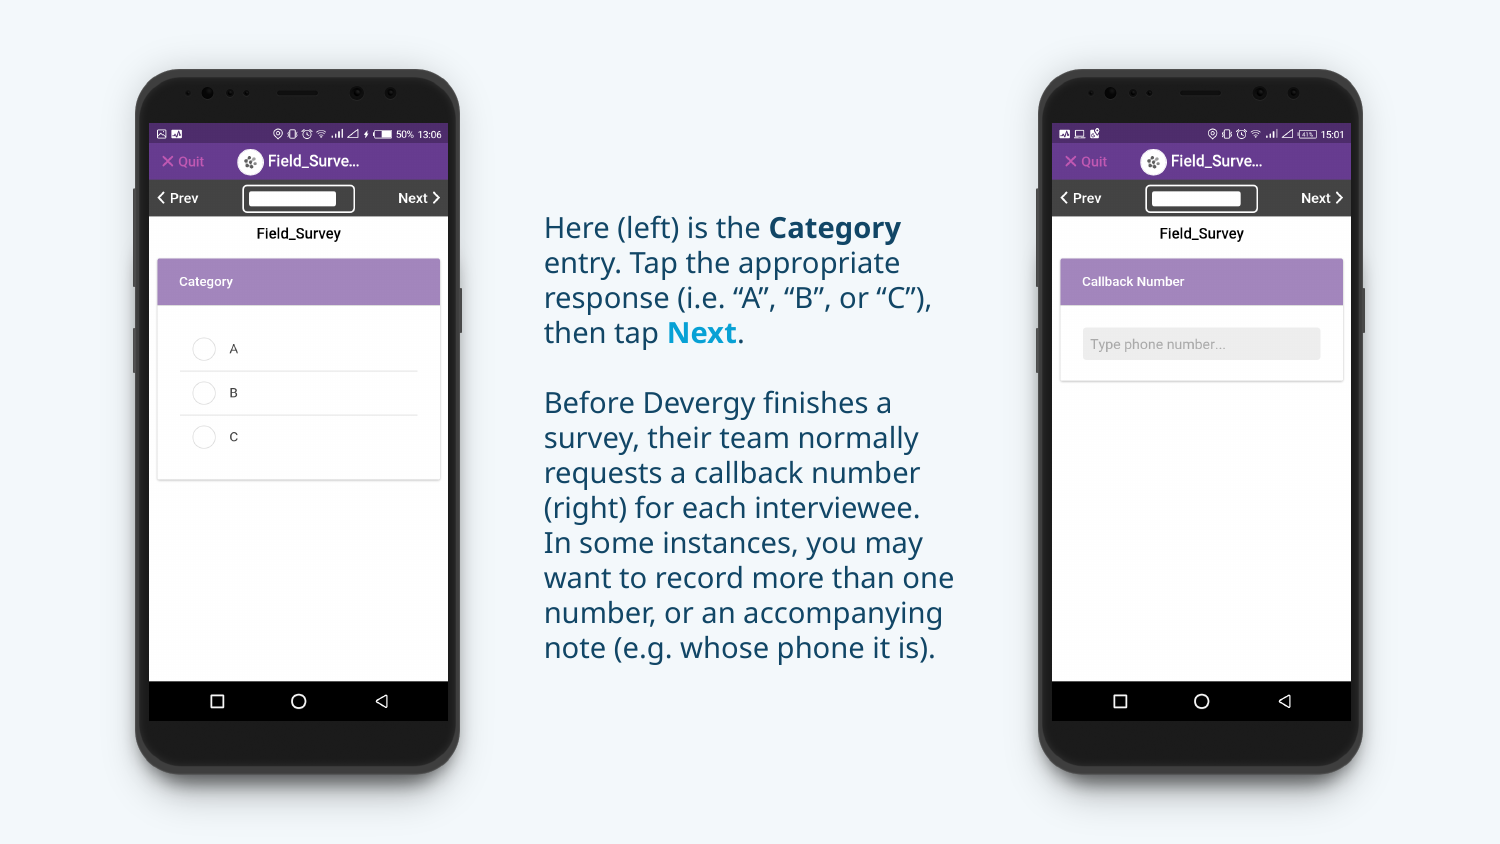

Here (left) is the Category entry. Tap the appropriate response (i.e. “A”, “B”, or “C”), then tap Next.
Before Devergy finishes a survey, their team normally requests a callback number (right) for each interviewee. In some instances, you may want to record more than one number, or an accompanying note (e.g. whose phone it is).